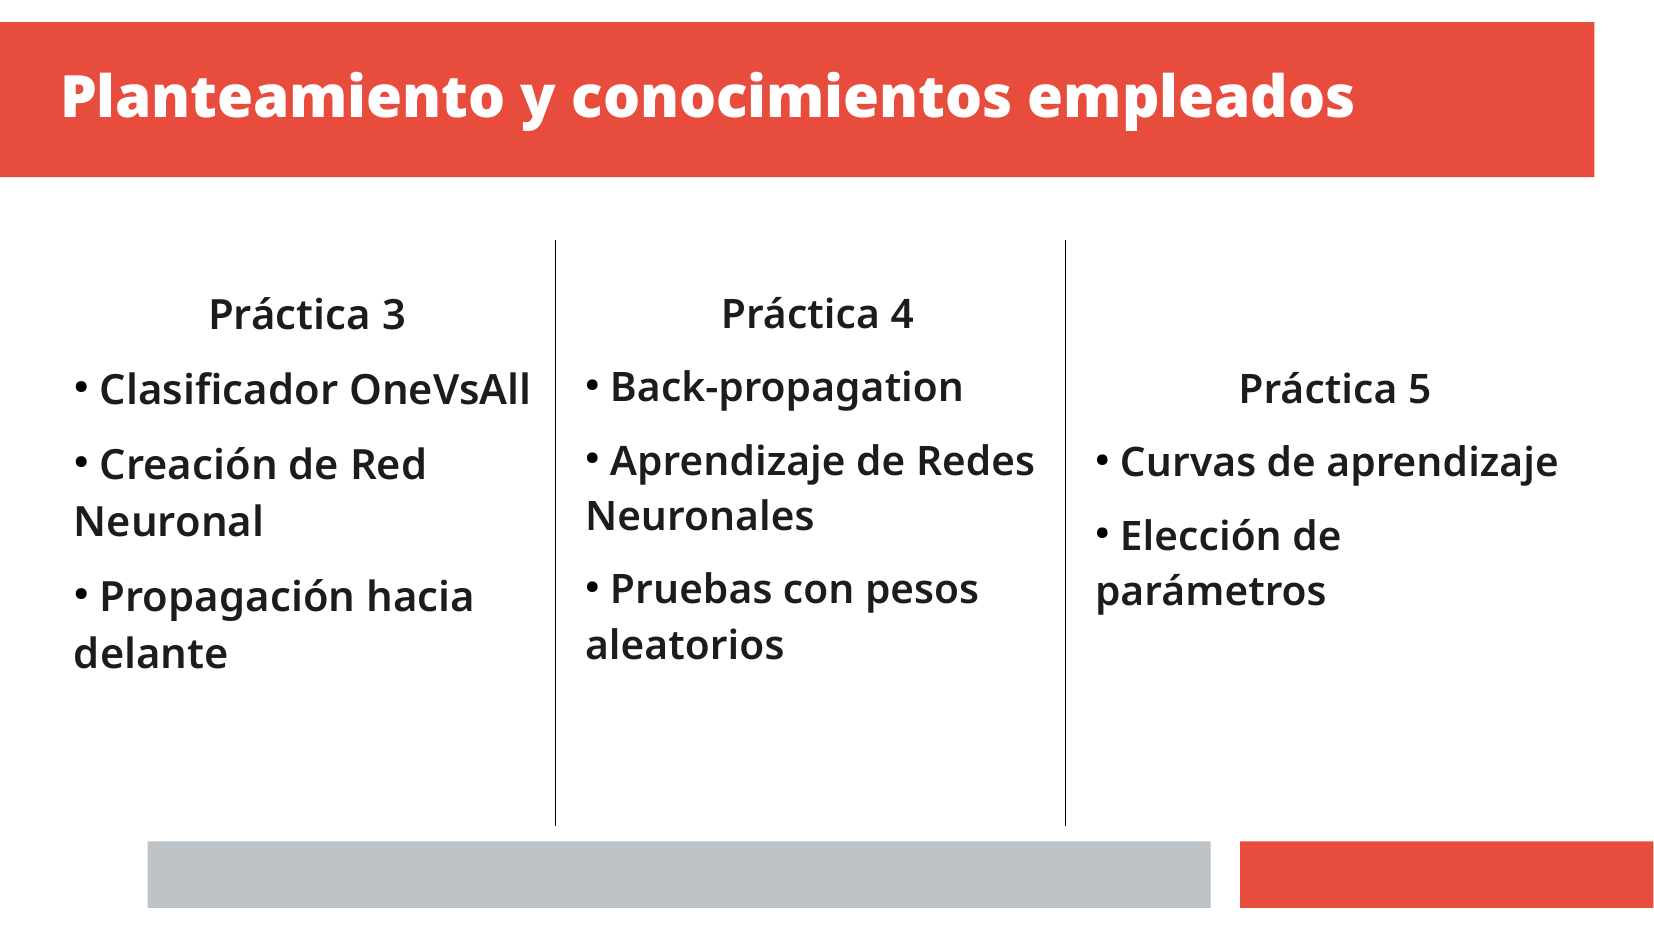

# Planteamiento y conocimientos empleados
Práctica 3
 Clasificador OneVsAll
 Creación de Red 	Neuronal
 Propagación hacia delante
Práctica 4
 Back-propagation
 Aprendizaje de Redes Neuronales
 Pruebas con pesos aleatorios
Práctica 5
 Curvas de aprendizaje
 Elección de parámetros